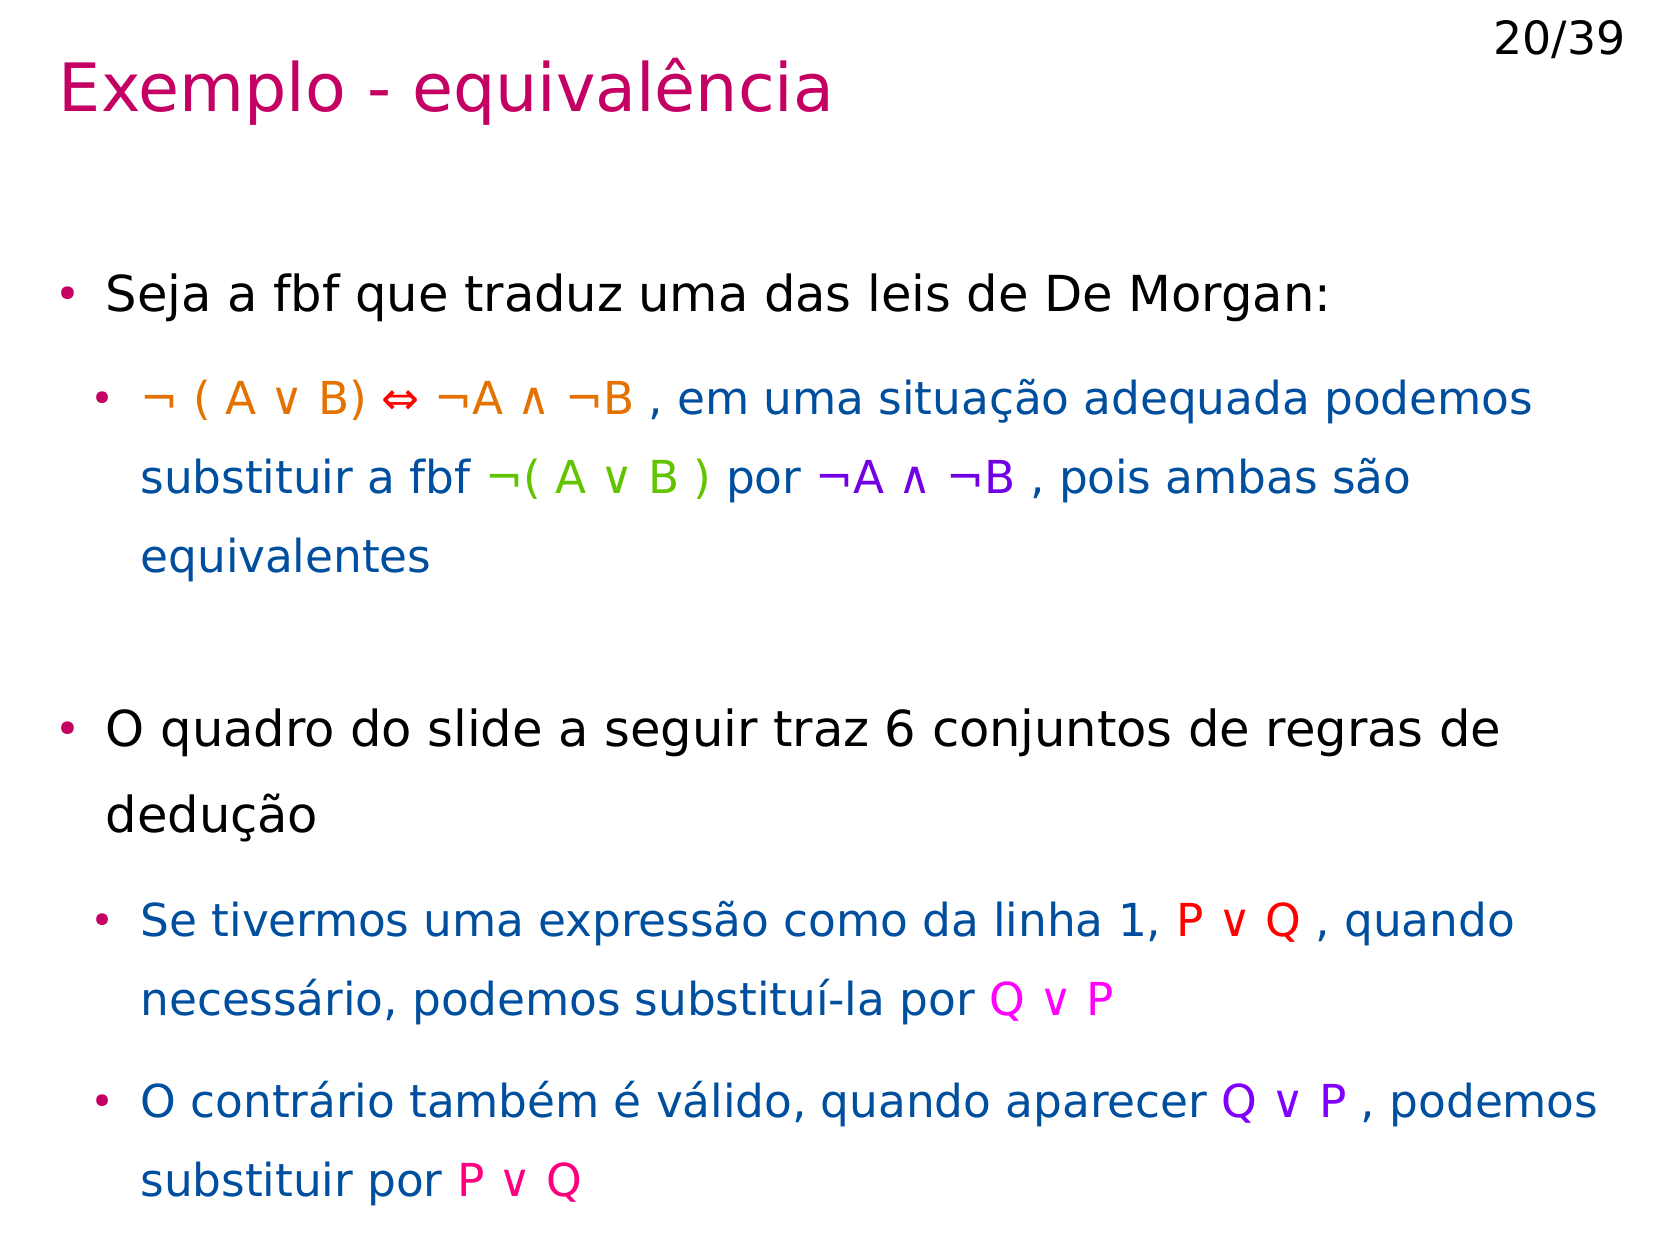

20
# Exemplo - equivalência
Seja a fbf que traduz uma das leis de De Morgan:
¬ ( A ∨ B) ⇔ ¬A ∧ ¬B , em uma situação adequada podemos substituir a fbf ¬( A ∨ B ) por ¬A ∧ ¬B , pois ambas são equivalentes
O quadro do slide a seguir traz 6 conjuntos de regras de dedução
Se tivermos uma expressão como da linha 1, P ∨ Q , quando necessário, podemos substituí-la por Q ∨ P
O contrário também é válido, quando aparecer Q ∨ P , podemos substituir por P ∨ Q